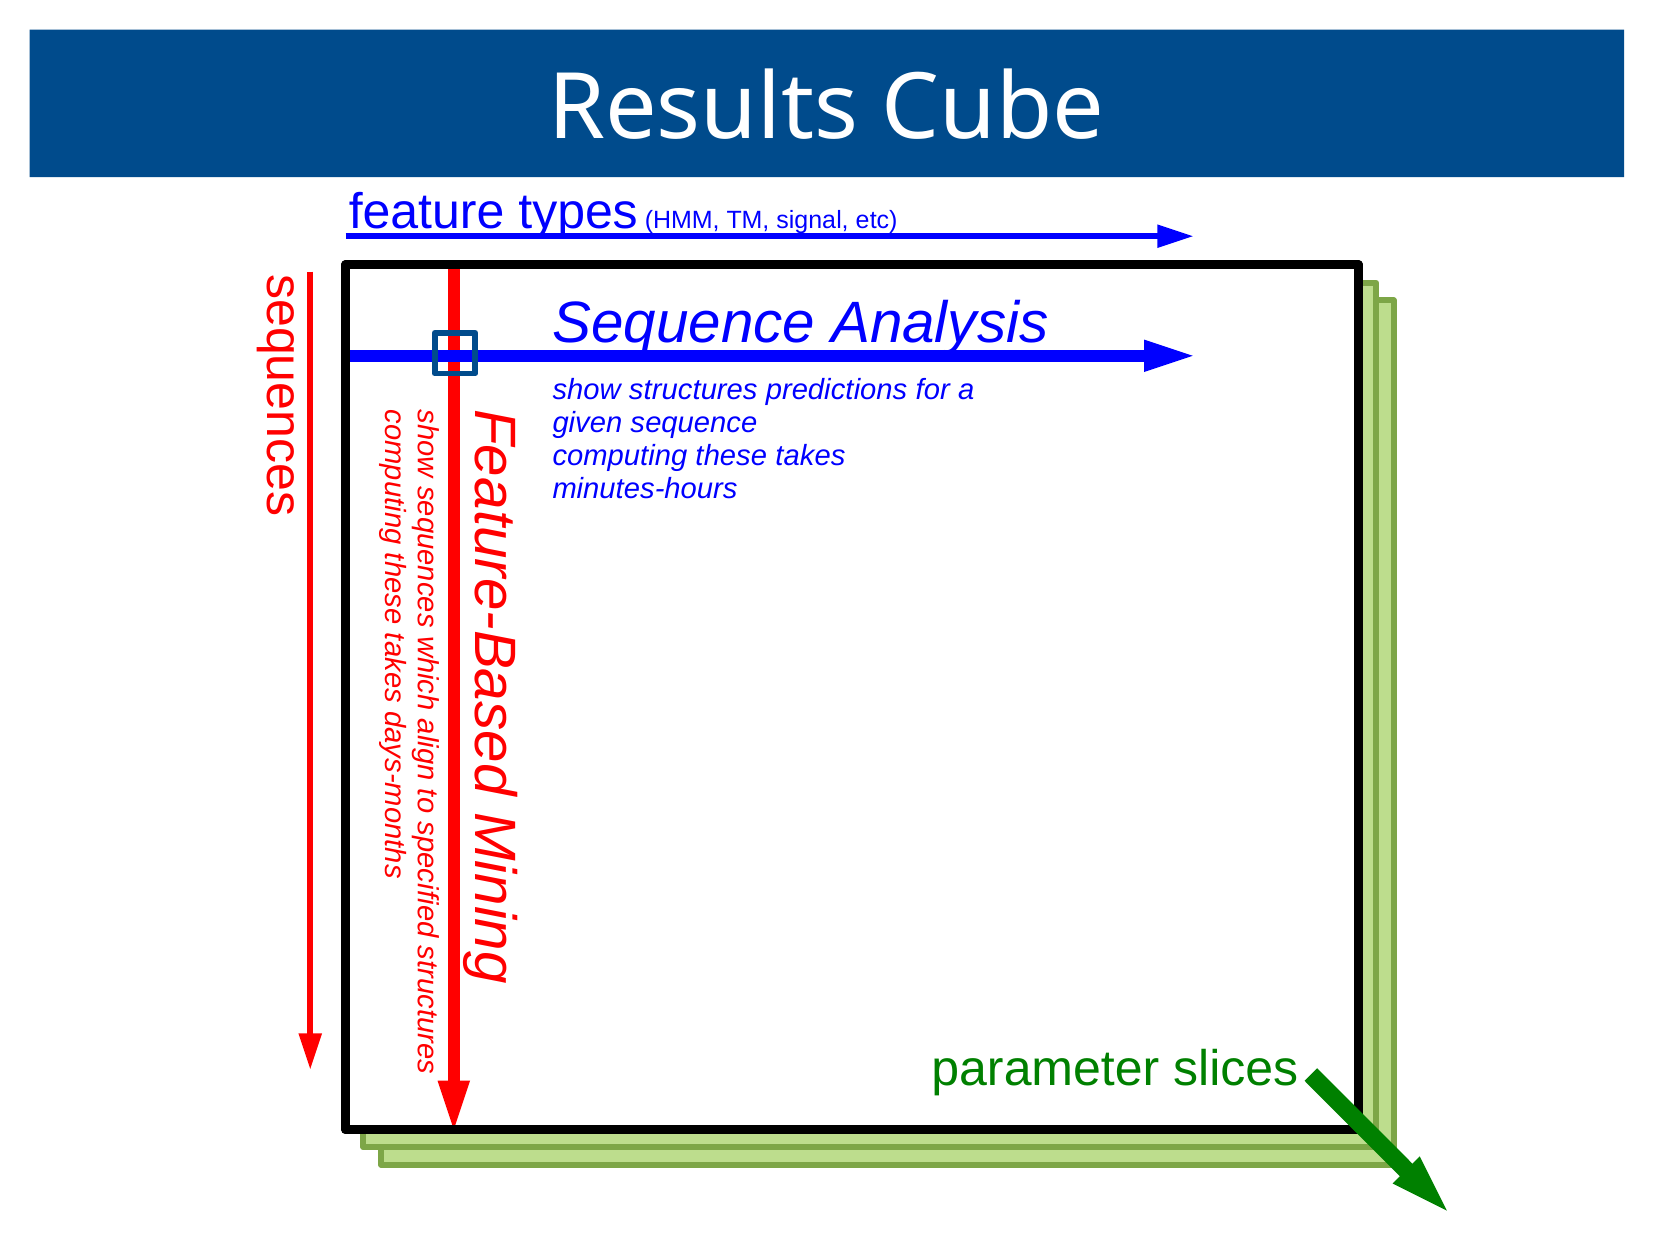

# Results Cube
feature types (HMM, TM, signal, etc)
sequences
Sequence Analysis
show structures predictions for a
given sequence
computing these takes
minutes-hours
Feature-Based Mining
show sequences which align to specified structures
computing these takes days-months
parameter slices